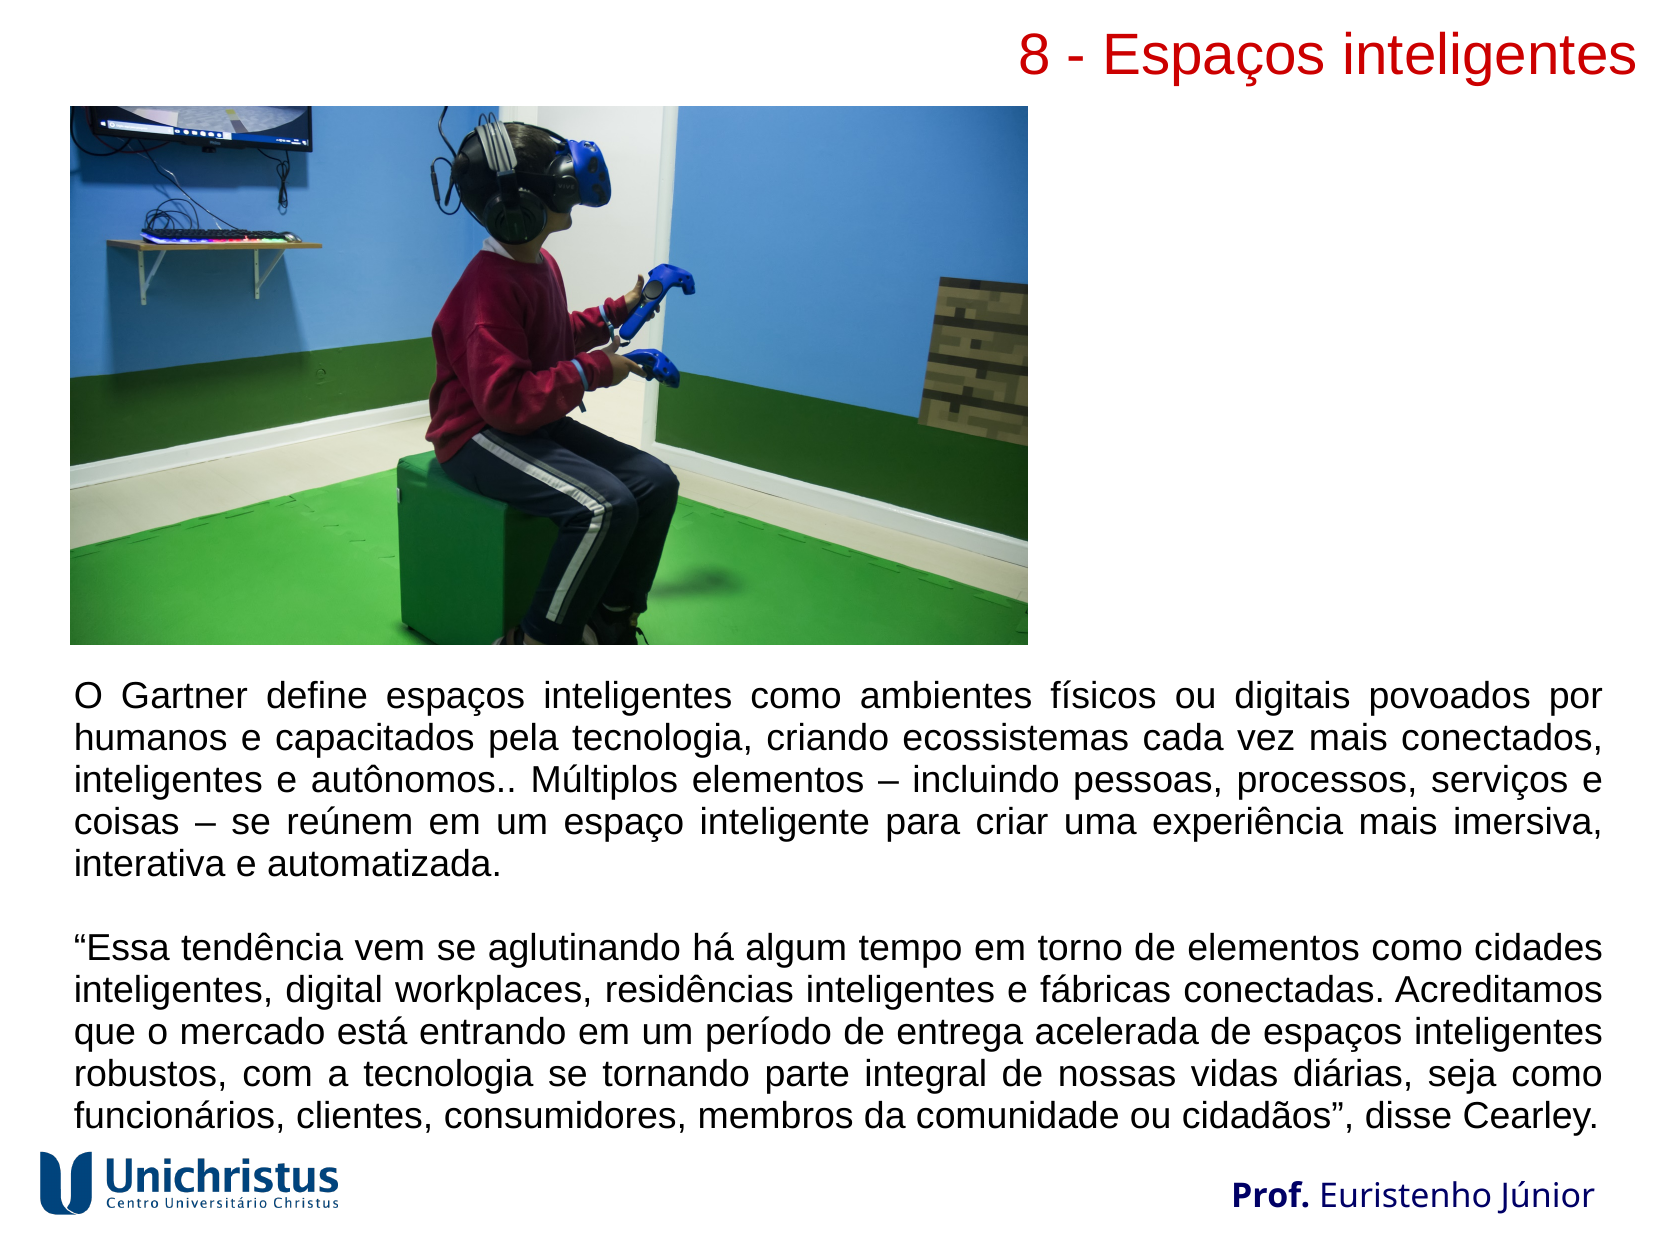

8 - Espaços inteligentes
O Gartner define espaços inteligentes como ambientes físicos ou digitais povoados por humanos e capacitados pela tecnologia, criando ecossistemas cada vez mais conectados, inteligentes e autônomos.. Múltiplos elementos – incluindo pessoas, processos, serviços e coisas – se reúnem em um espaço inteligente para criar uma experiência mais imersiva, interativa e automatizada.
“Essa tendência vem se aglutinando há algum tempo em torno de elementos como cidades inteligentes, digital workplaces, residências inteligentes e fábricas conectadas. Acreditamos que o mercado está entrando em um período de entrega acelerada de espaços inteligentes robustos, com a tecnologia se tornando parte integral de nossas vidas diárias, seja como funcionários, clientes, consumidores, membros da comunidade ou cidadãos”, disse Cearley.
Prof. Euristenho Júnior